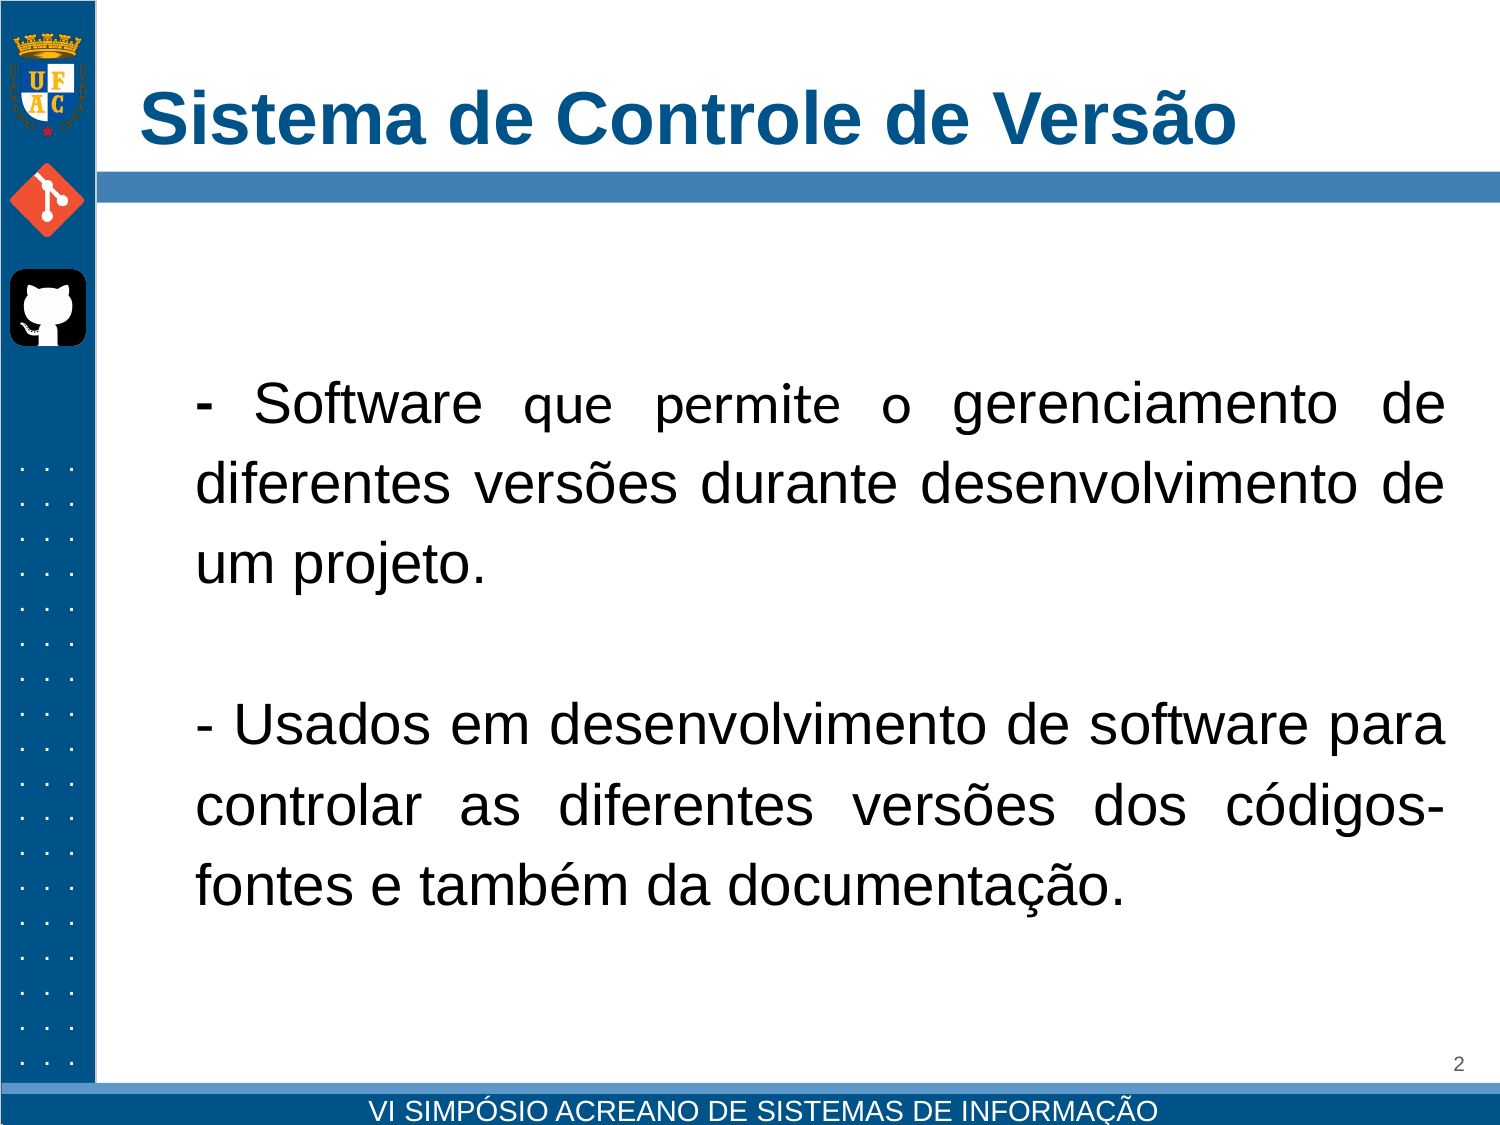

# Sistema de Controle de Versão
- Software que permite o gerenciamento de diferentes versões durante desenvolvimento de um projeto.
- Usados em desenvolvimento de software para controlar as diferentes versões dos códigos-fontes e também da documentação.
. . .
. . .
. . .
. . .
. . .
. . .
. . .
. . .
. . .
. . .
. . .
. . .
. . .
. . .
. . .
. . .
. . .
. . .
VI SIMPÓSIO ACREANO DE SISTEMAS DE INFORMAÇÃO